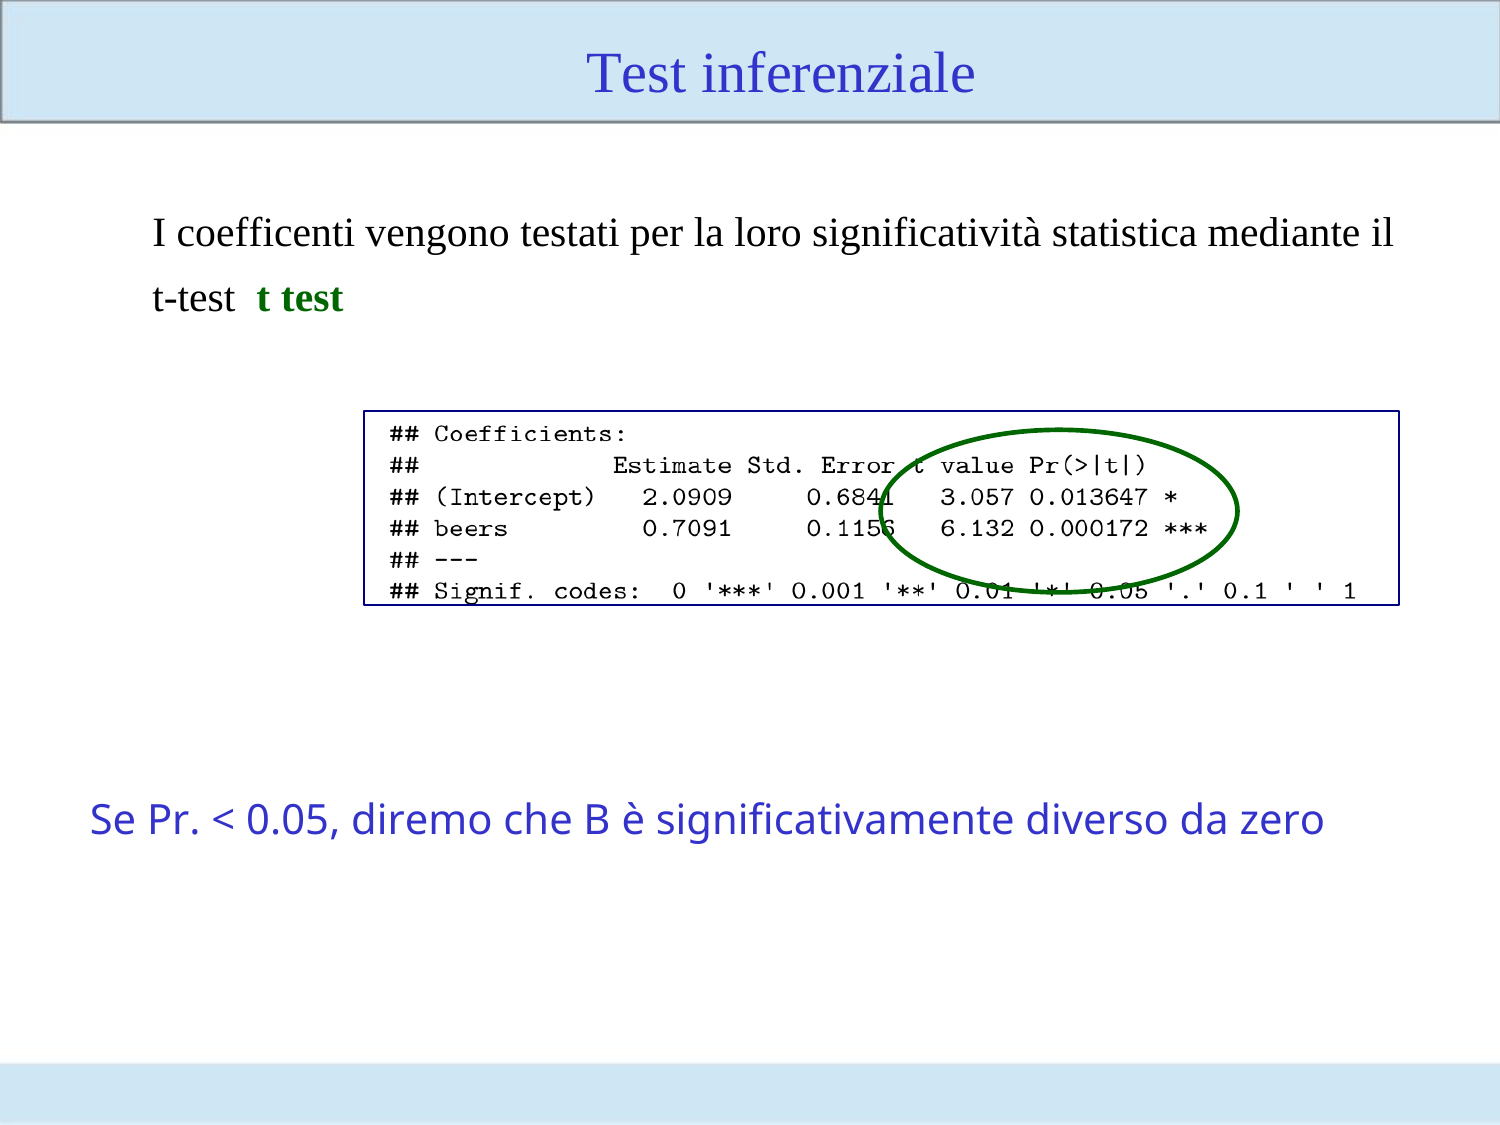

# Test inferenziale
I coefficenti vengono testati per la loro significatività statistica mediante il t-test t test
Se Pr. < 0.05, diremo che B è significativamente diverso da zero
62